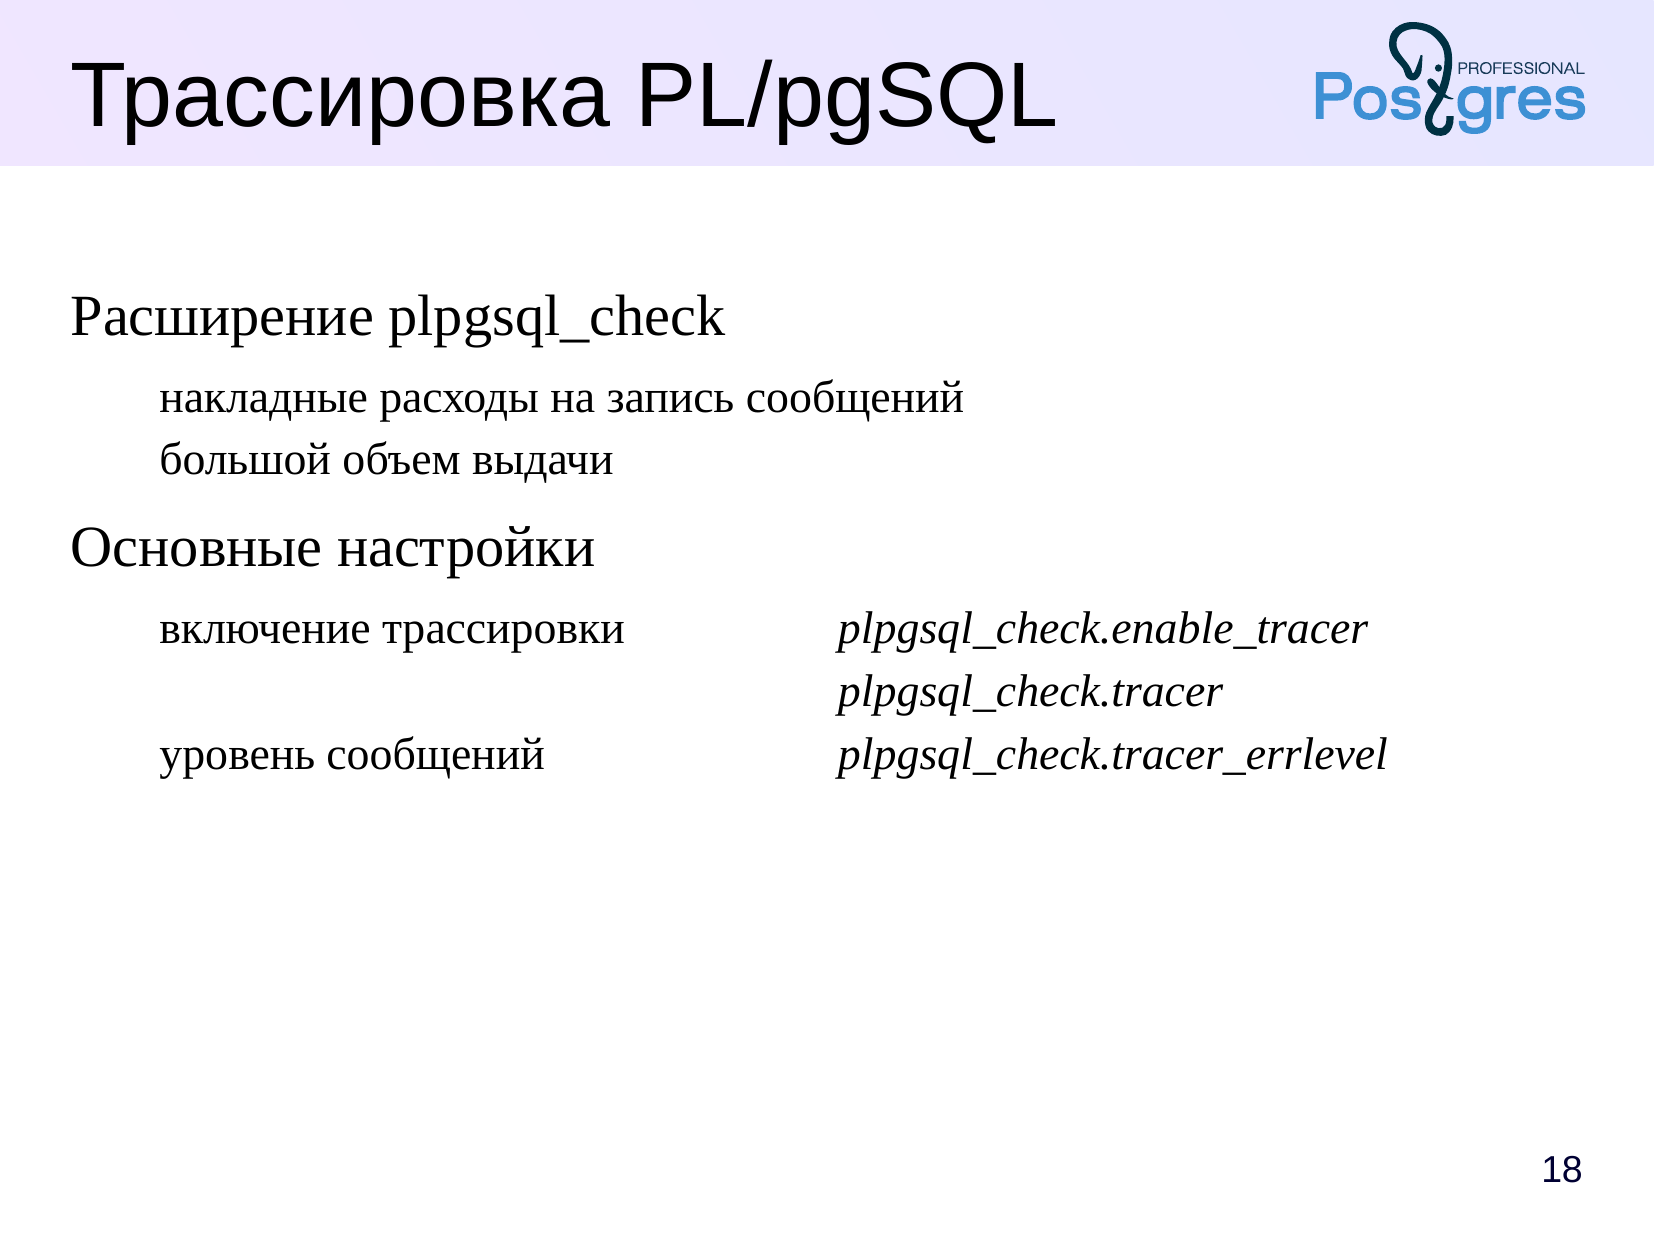

# Трассировка PL/pgSQL
Расширение plpgsql_check
накладные расходы на запись сообщений
большой объем выдачи
Основные настройки
включение трассировки	plpgsql_check.enable_tracer
	plpgsql_check.tracer
уровень сообщений	plpgsql_check.tracer_errlevel